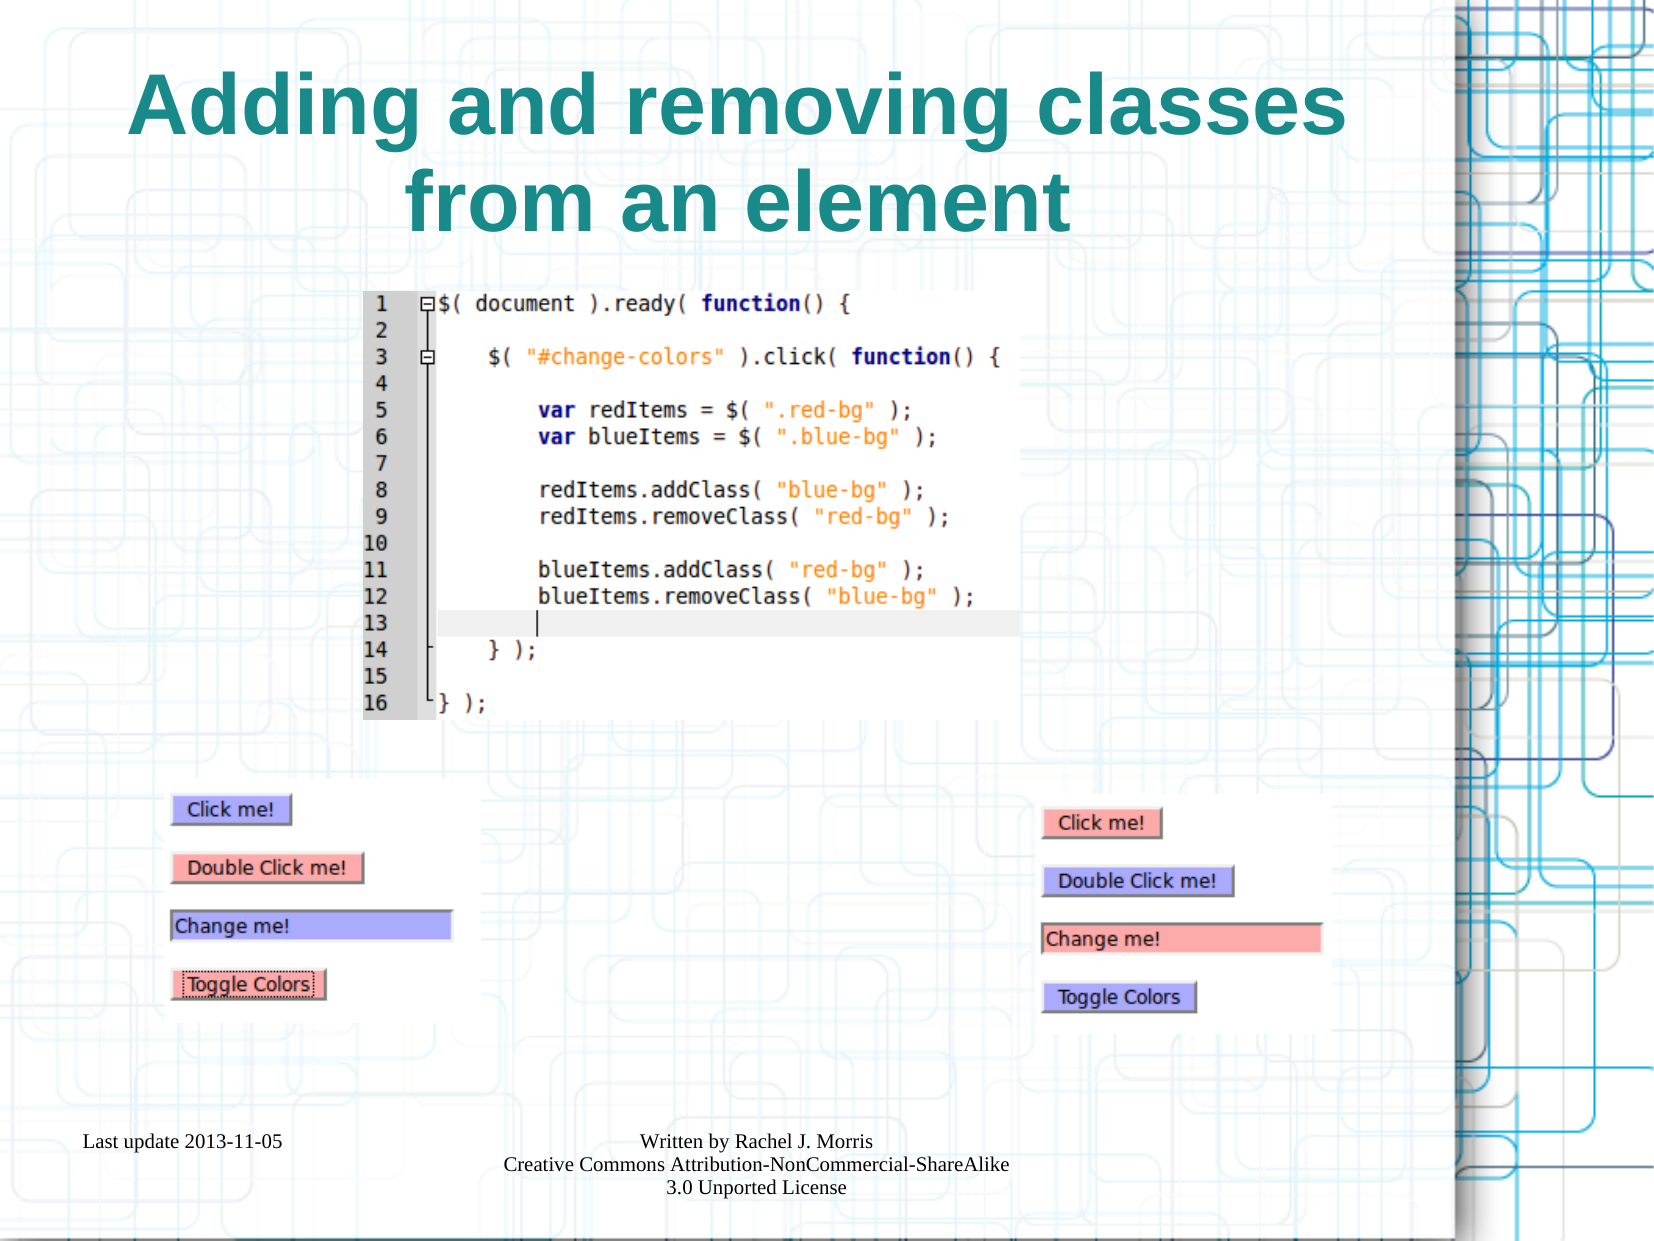

# Adding and removing classes from an element